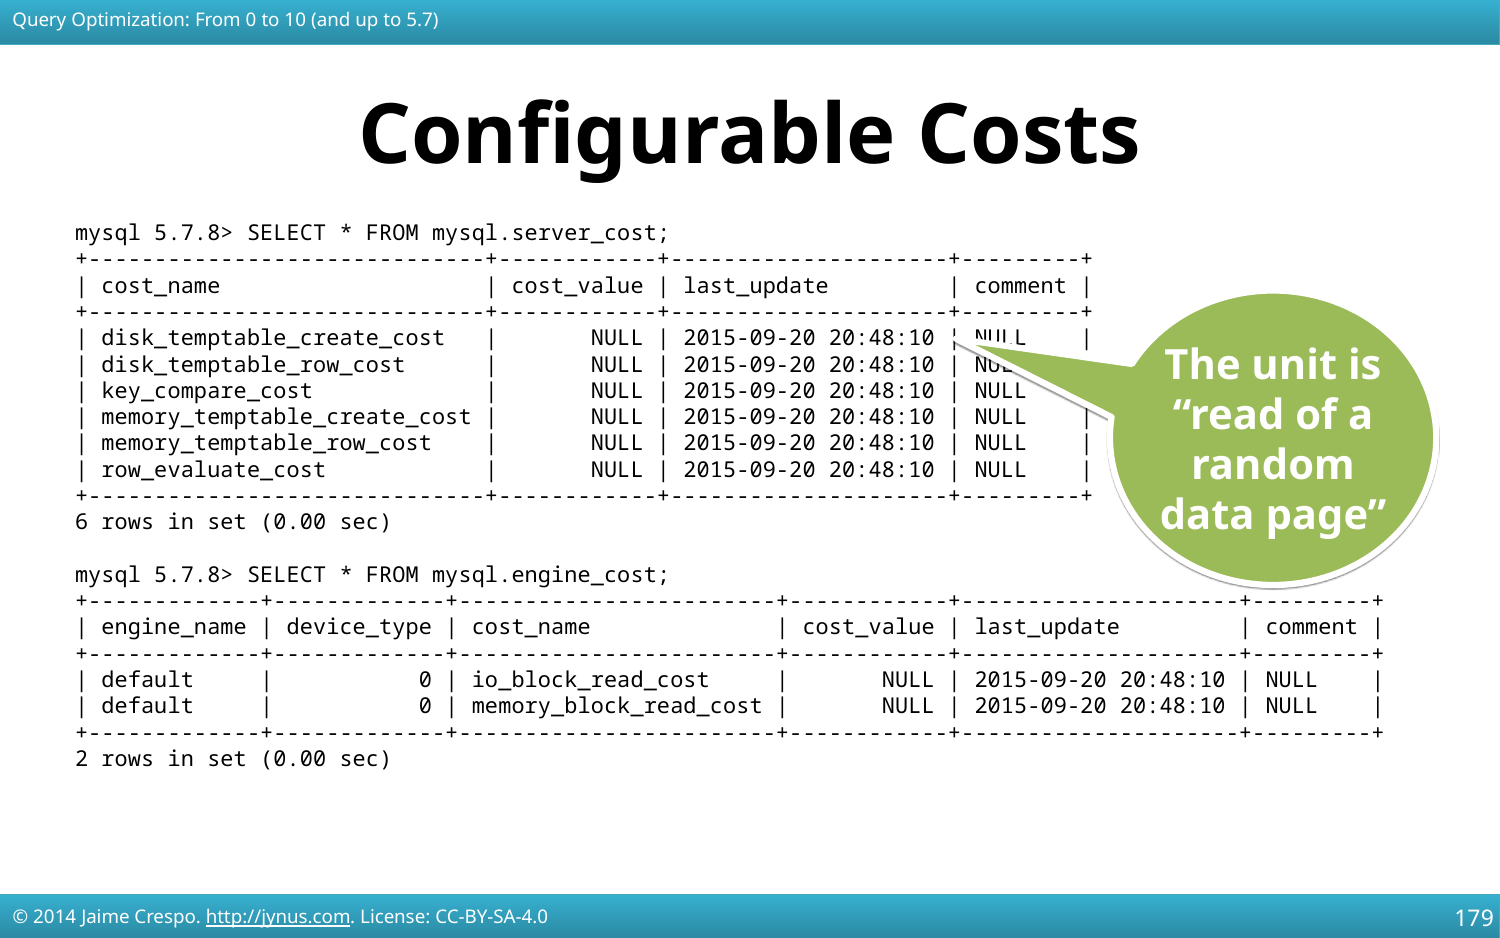

# Configurable Costs
mysql 5.7.8> SELECT * FROM mysql.server_cost;
+------------------------------+------------+---------------------+---------+
| cost_name | cost_value | last_update | comment |
+------------------------------+------------+---------------------+---------+
| disk_temptable_create_cost | NULL | 2015-09-20 20:48:10 | NULL |
| disk_temptable_row_cost | NULL | 2015-09-20 20:48:10 | NULL |
| key_compare_cost | NULL | 2015-09-20 20:48:10 | NULL |
| memory_temptable_create_cost | NULL | 2015-09-20 20:48:10 | NULL |
| memory_temptable_row_cost | NULL | 2015-09-20 20:48:10 | NULL |
| row_evaluate_cost | NULL | 2015-09-20 20:48:10 | NULL |
+------------------------------+------------+---------------------+---------+
6 rows in set (0.00 sec)
mysql 5.7.8> SELECT * FROM mysql.engine_cost;
+-------------+-------------+------------------------+------------+---------------------+---------+
| engine_name | device_type | cost_name | cost_value | last_update | comment |
+-------------+-------------+------------------------+------------+---------------------+---------+
| default | 0 | io_block_read_cost | NULL | 2015-09-20 20:48:10 | NULL |
| default | 0 | memory_block_read_cost | NULL | 2015-09-20 20:48:10 | NULL |
+-------------+-------------+------------------------+------------+---------------------+---------+
2 rows in set (0.00 sec)
The unit is “read of a random data page”